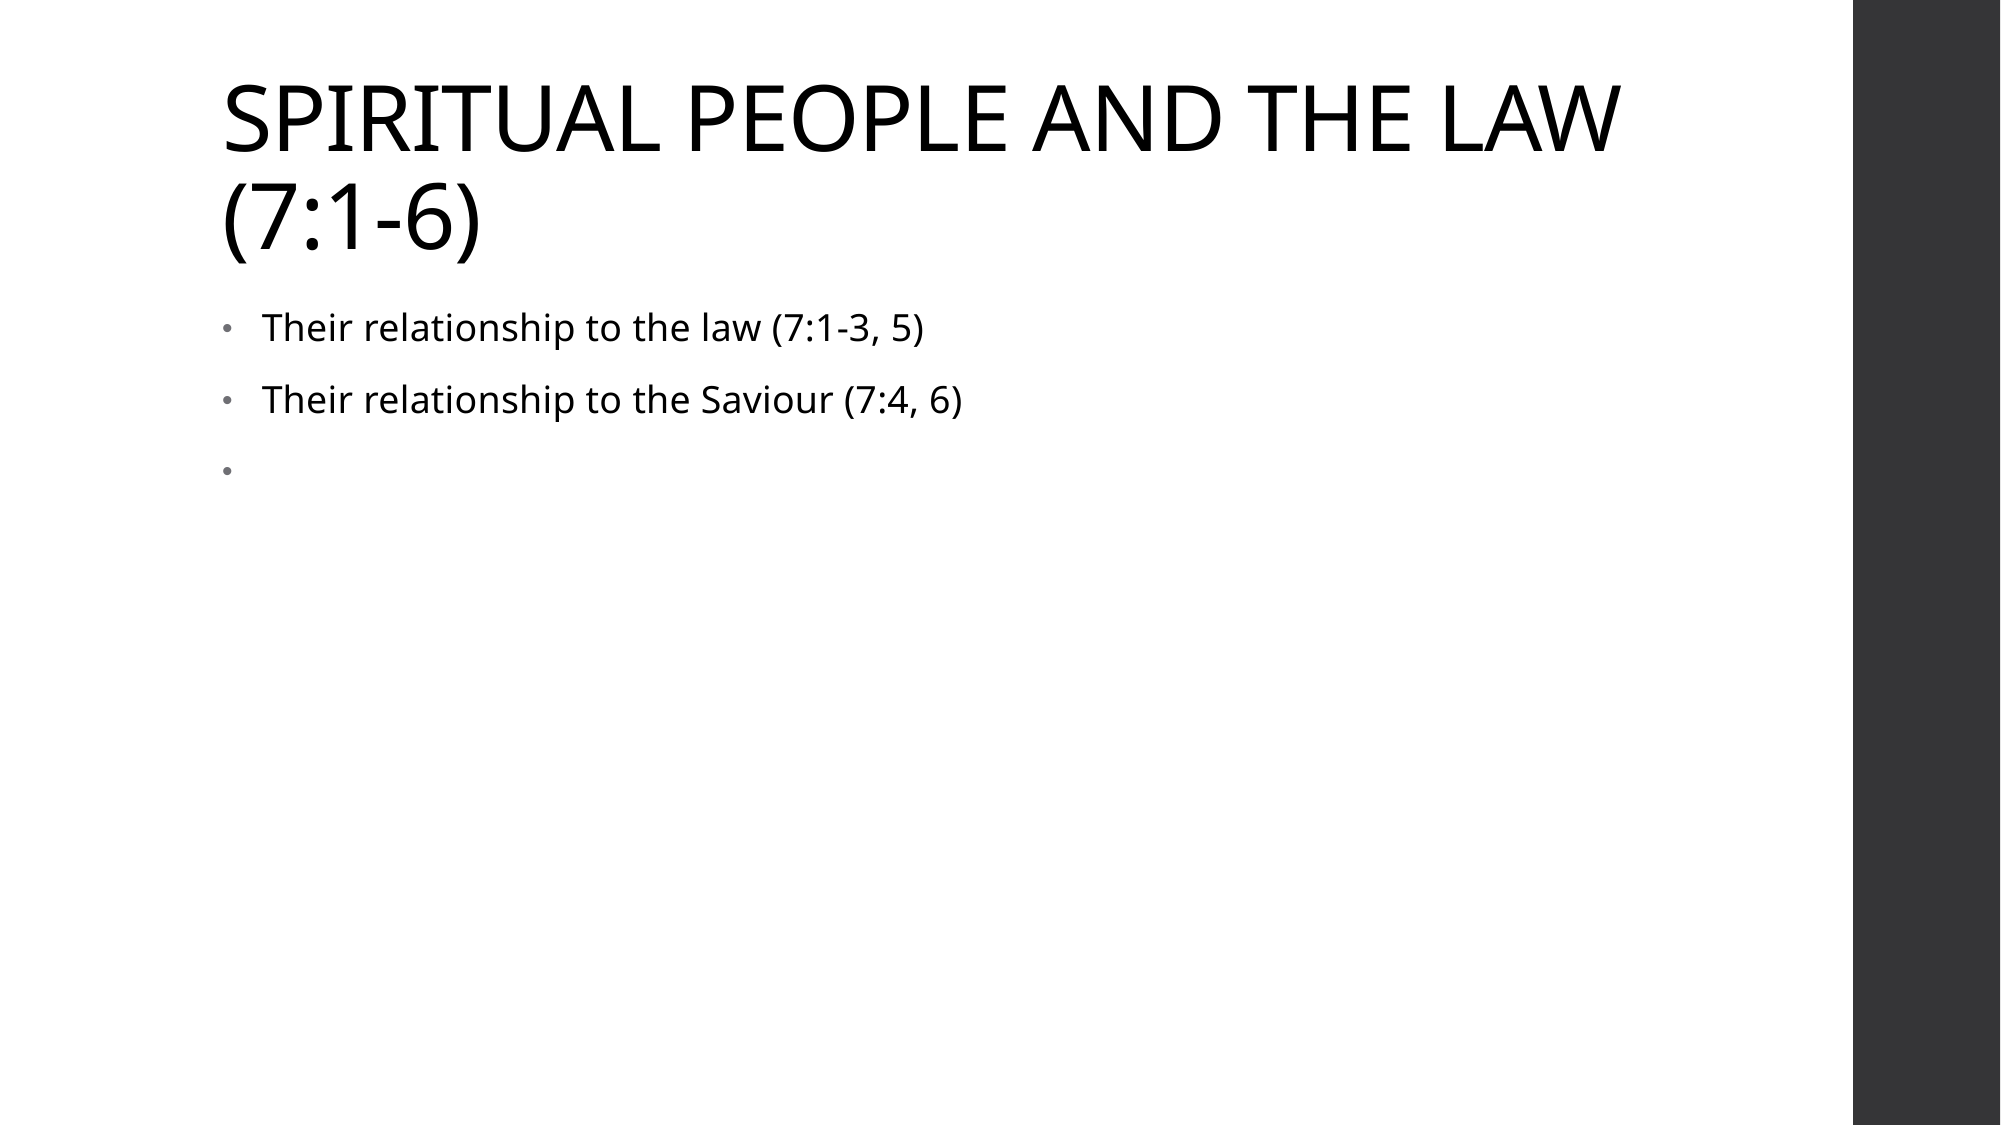

# SPIRITUAL PEOPLE AND THE LAW (7:1-6)
 Their relationship to the law (7:1-3, 5)
 Their relationship to the Saviour (7:4, 6)